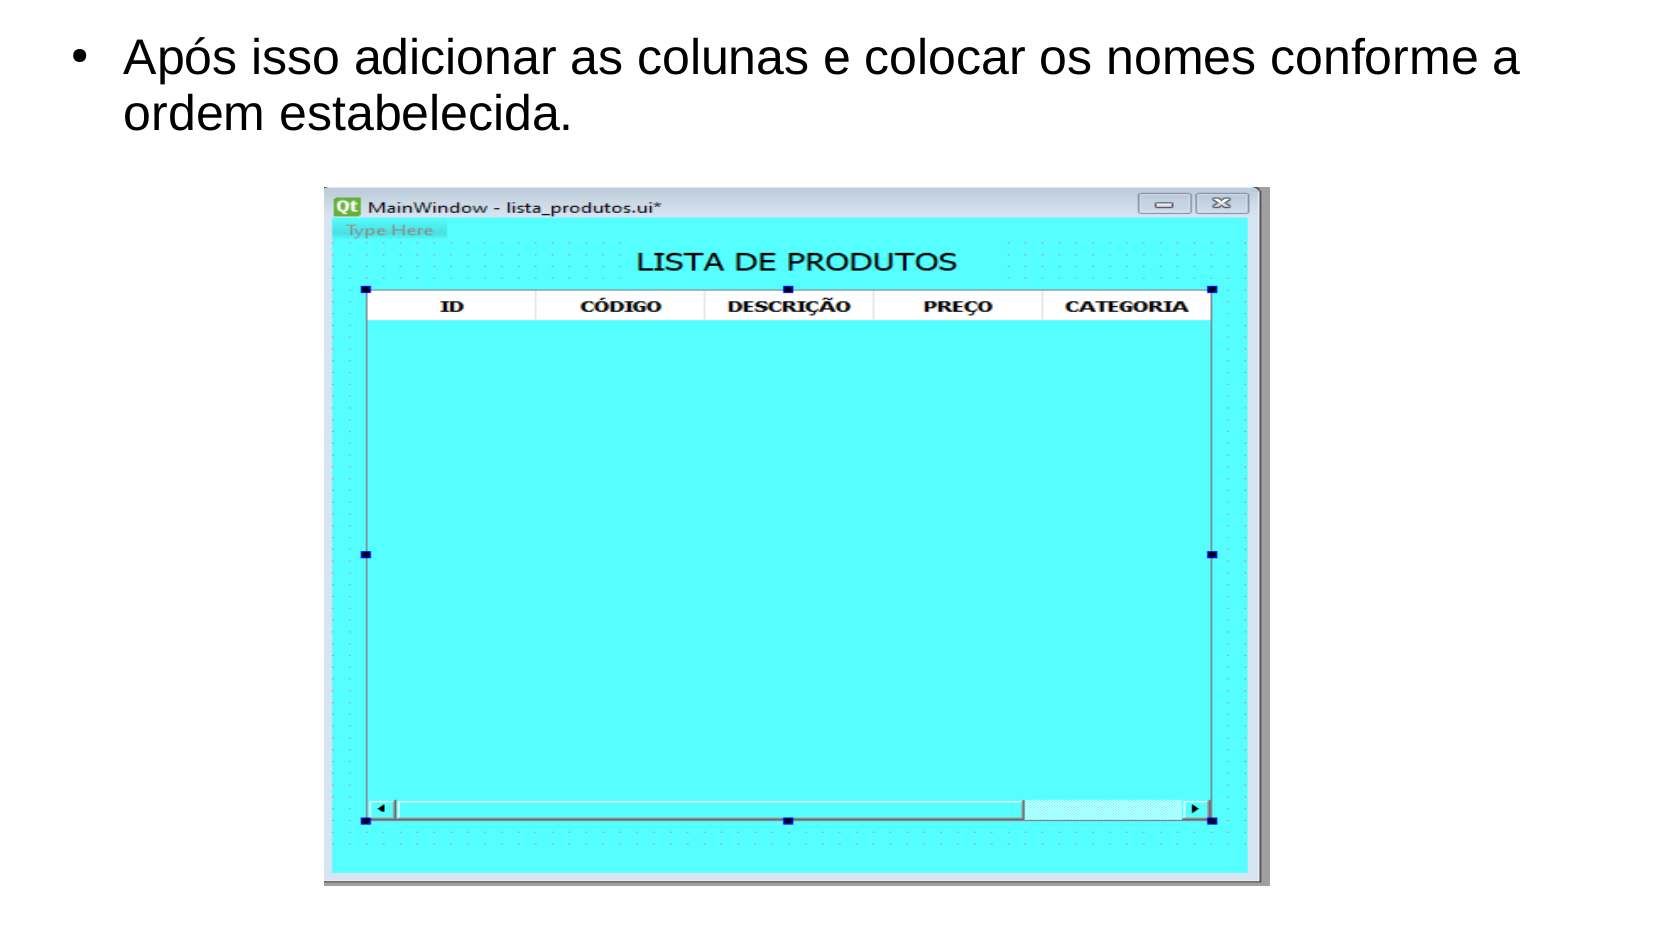

# Após isso adicionar as colunas e colocar os nomes conforme a ordem estabelecida.